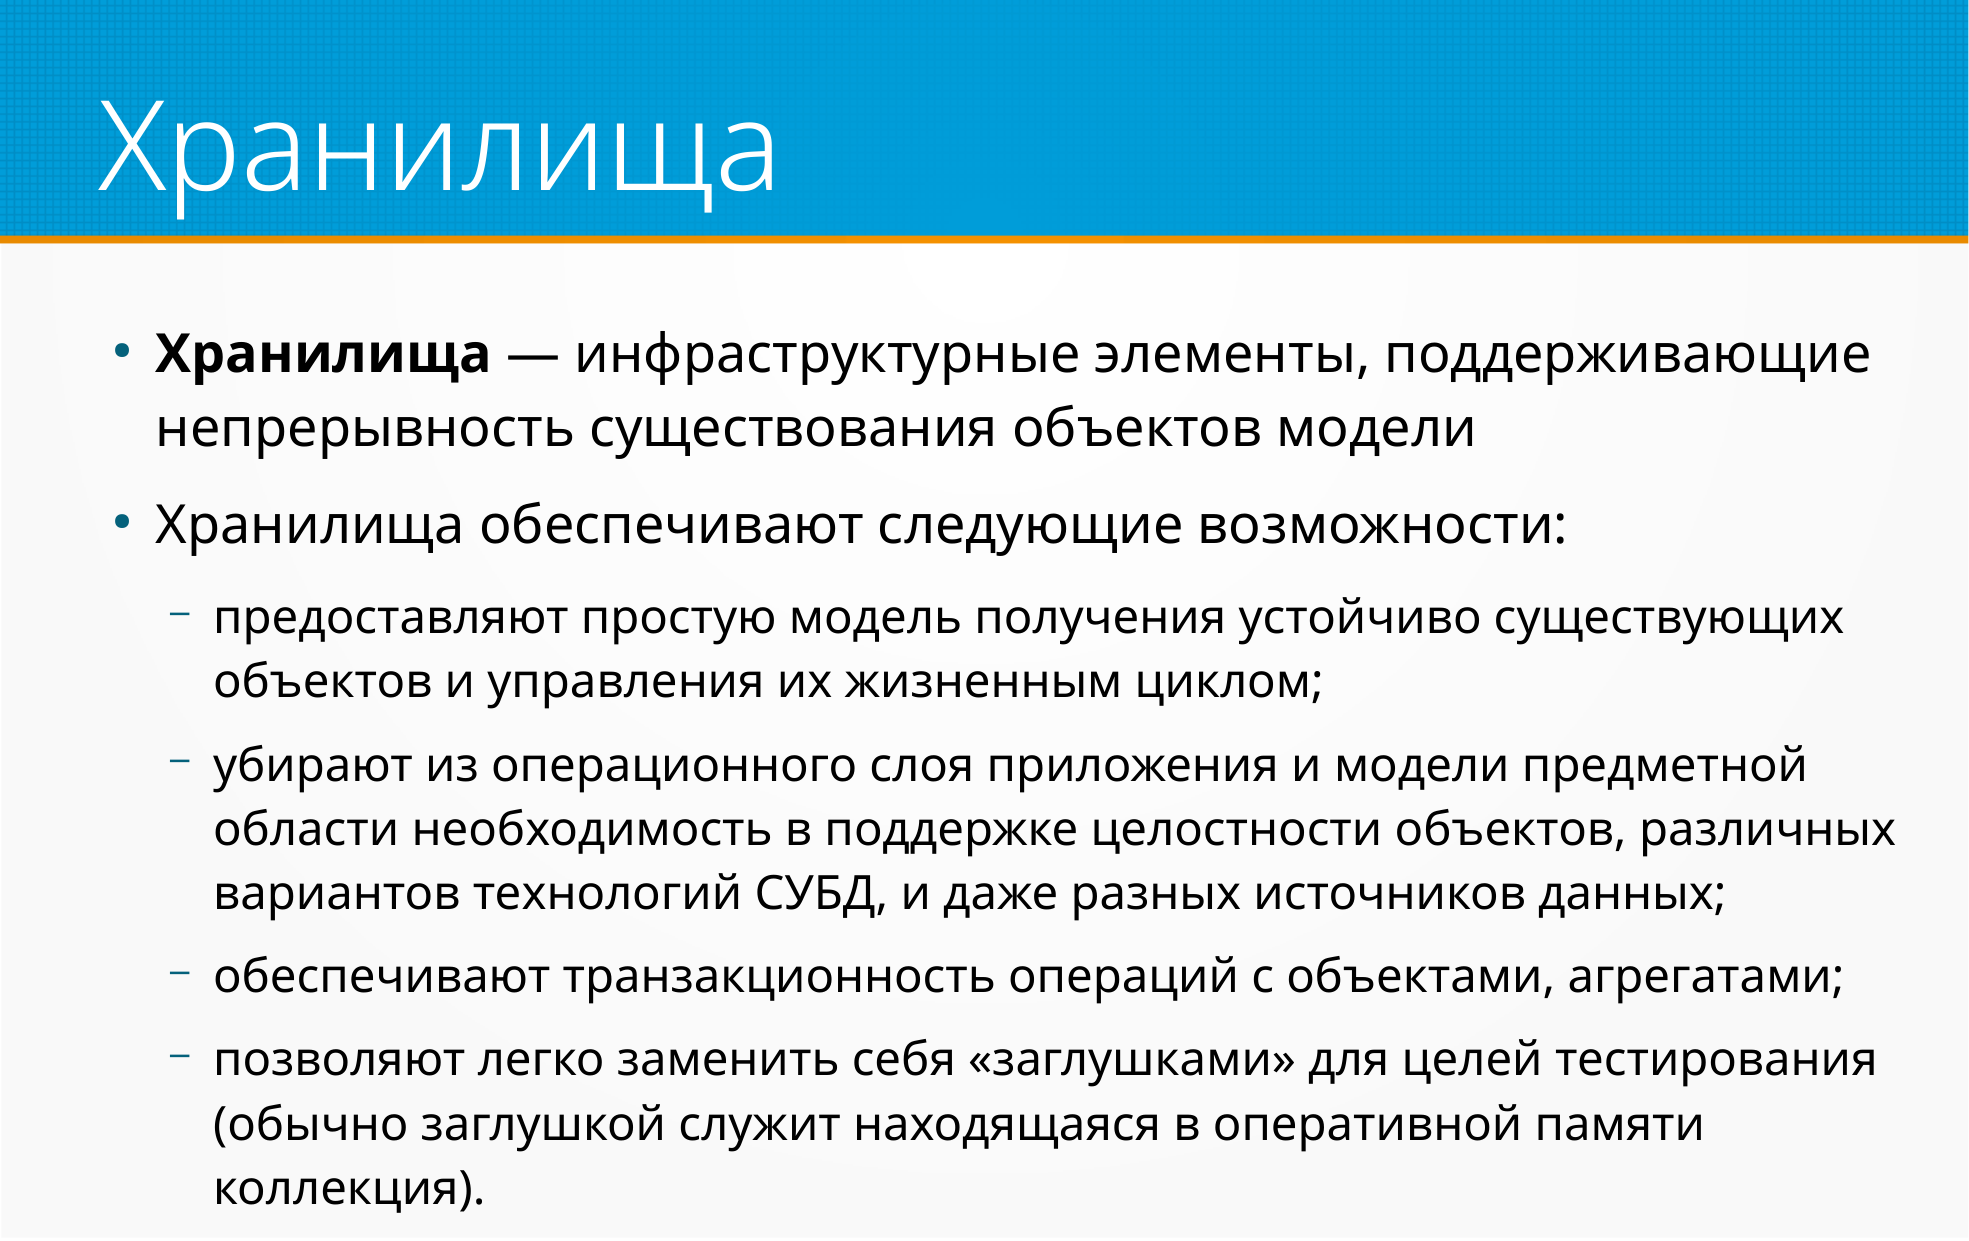

# Хранилища
Хранилища — инфраструктурные элементы, поддерживающие непрерывность существования объектов модели
Хранилища обеспечивают следующие возможности:
предоставляют простую модель получения устойчиво существующих объектов и управления их жизненным циклом;
убирают из операционного слоя приложения и модели предметной области необходимость в поддержке целостности объектов, различных вариантов технологий СУБД, и даже разных источников данных;
обеспечивают транзакционность операций с объектами, агрегатами;
позволяют легко заменить себя «заглушками» для целей тестирования (обычно заглушкой служит находящаяся в оперативной памяти коллекция).